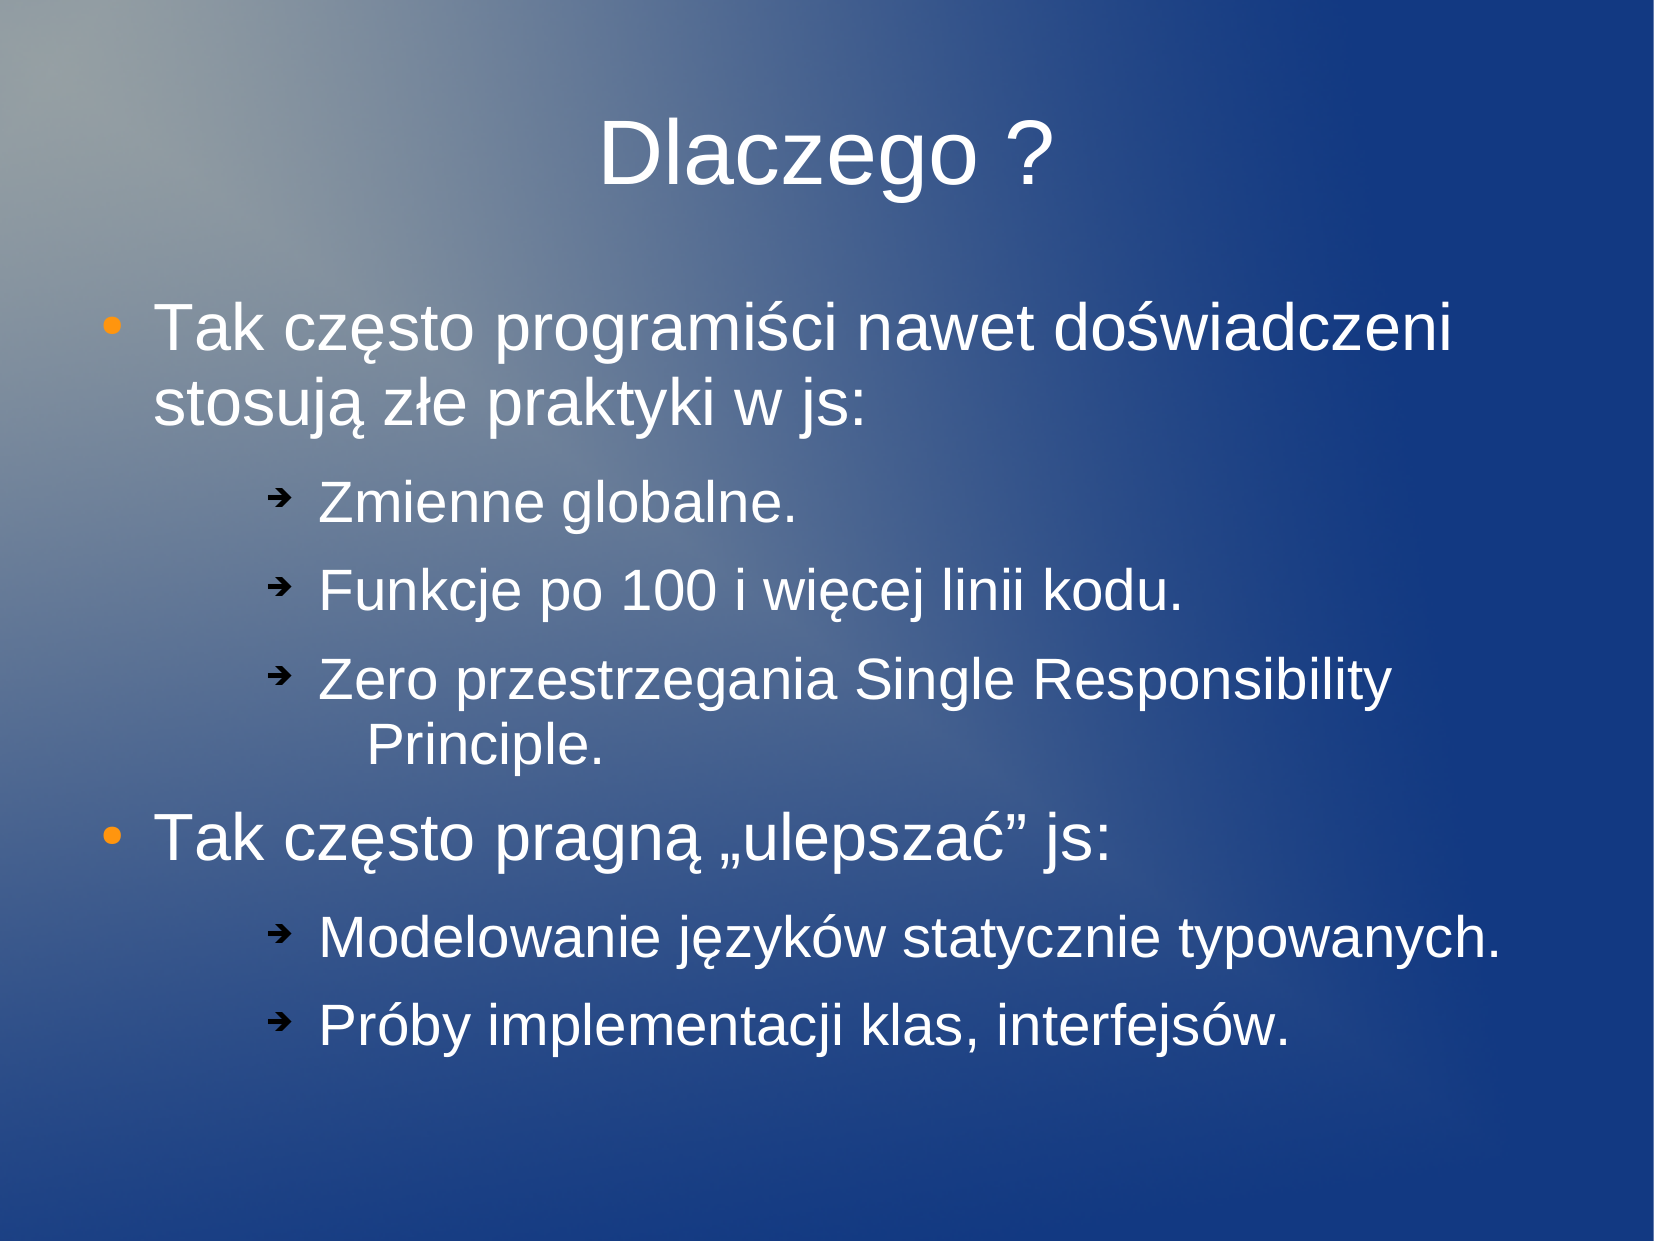

# Dlaczego ?
Tak często programiści nawet doświadczeni stosują złe praktyki w js:
Zmienne globalne.
Funkcje po 100 i więcej linii kodu.
Zero przestrzegania Single Responsibility Principle.
Tak często pragną „ulepszać” js:
Modelowanie języków statycznie typowanych.
Próby implementacji klas, interfejsów.